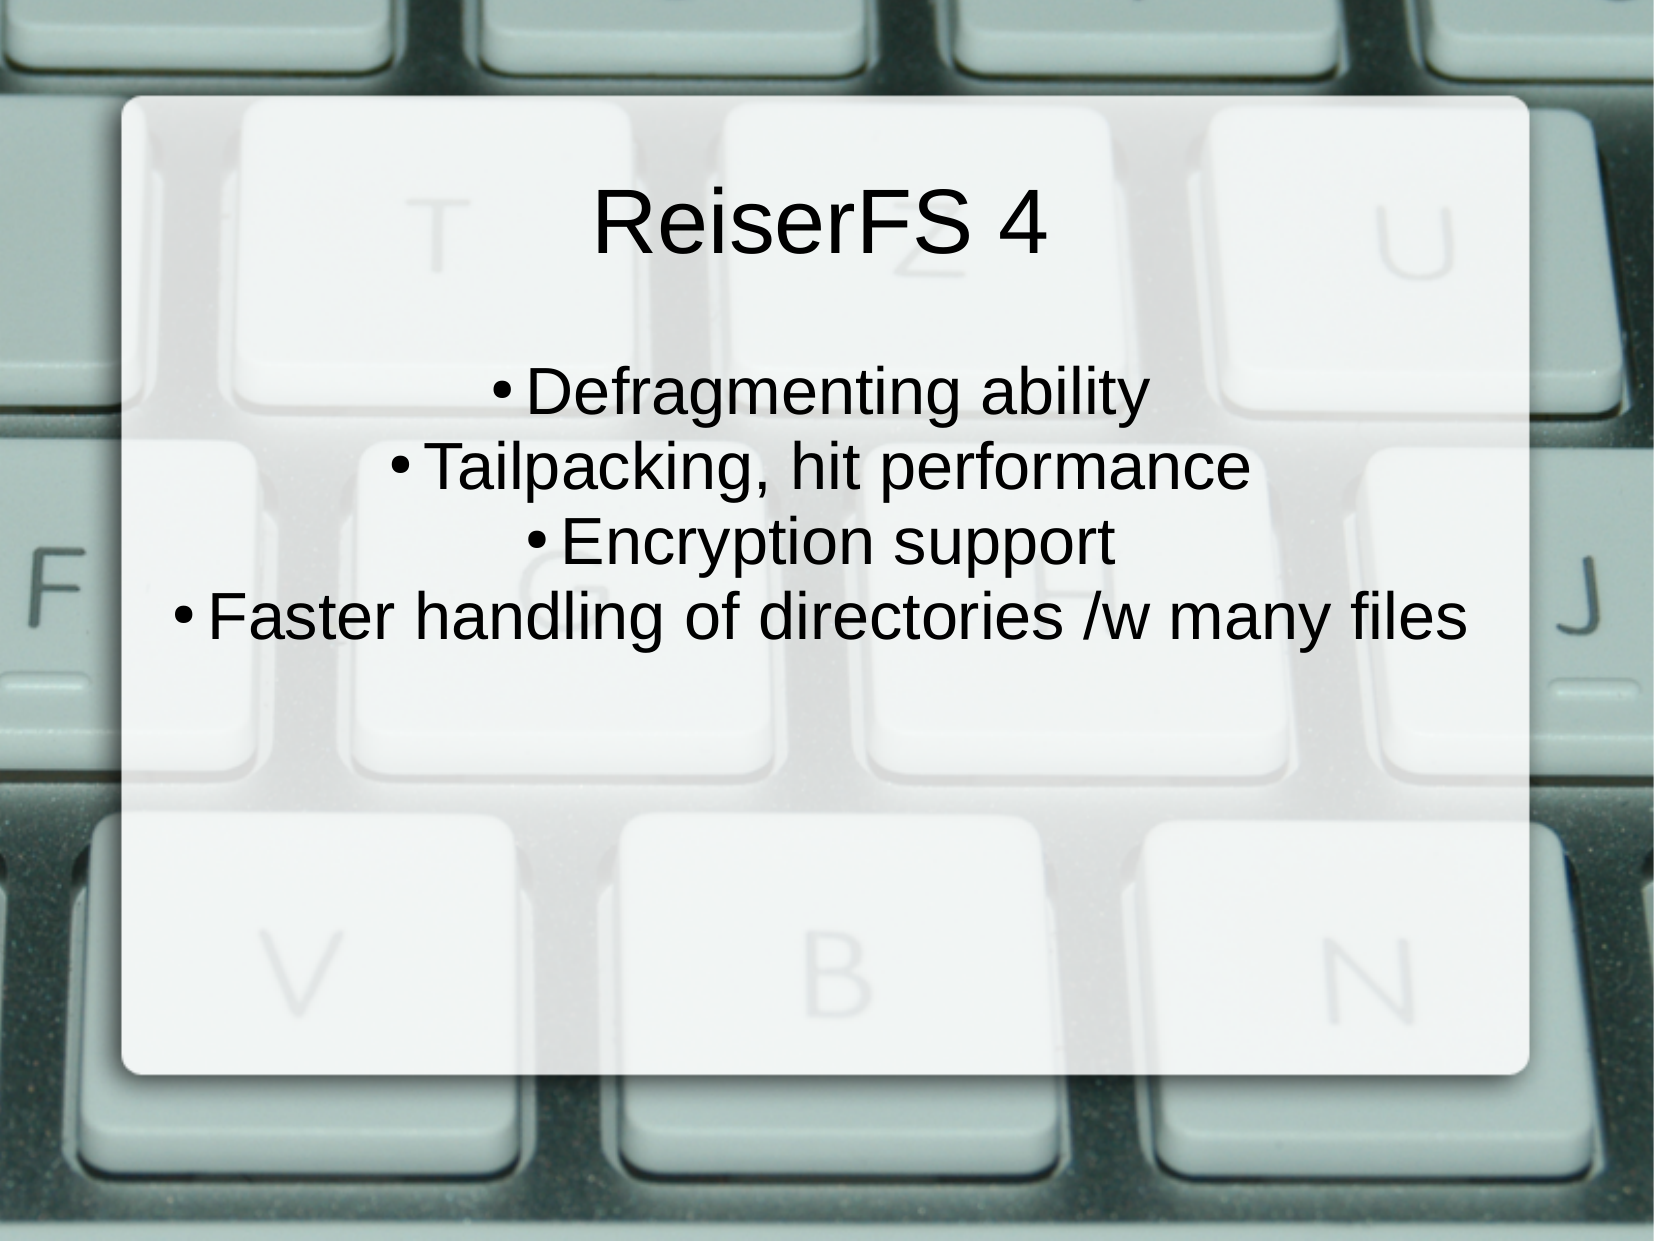

# ReiserFS 4
Defragmenting ability
Tailpacking, hit performance
Encryption support
Faster handling of directories /w many files